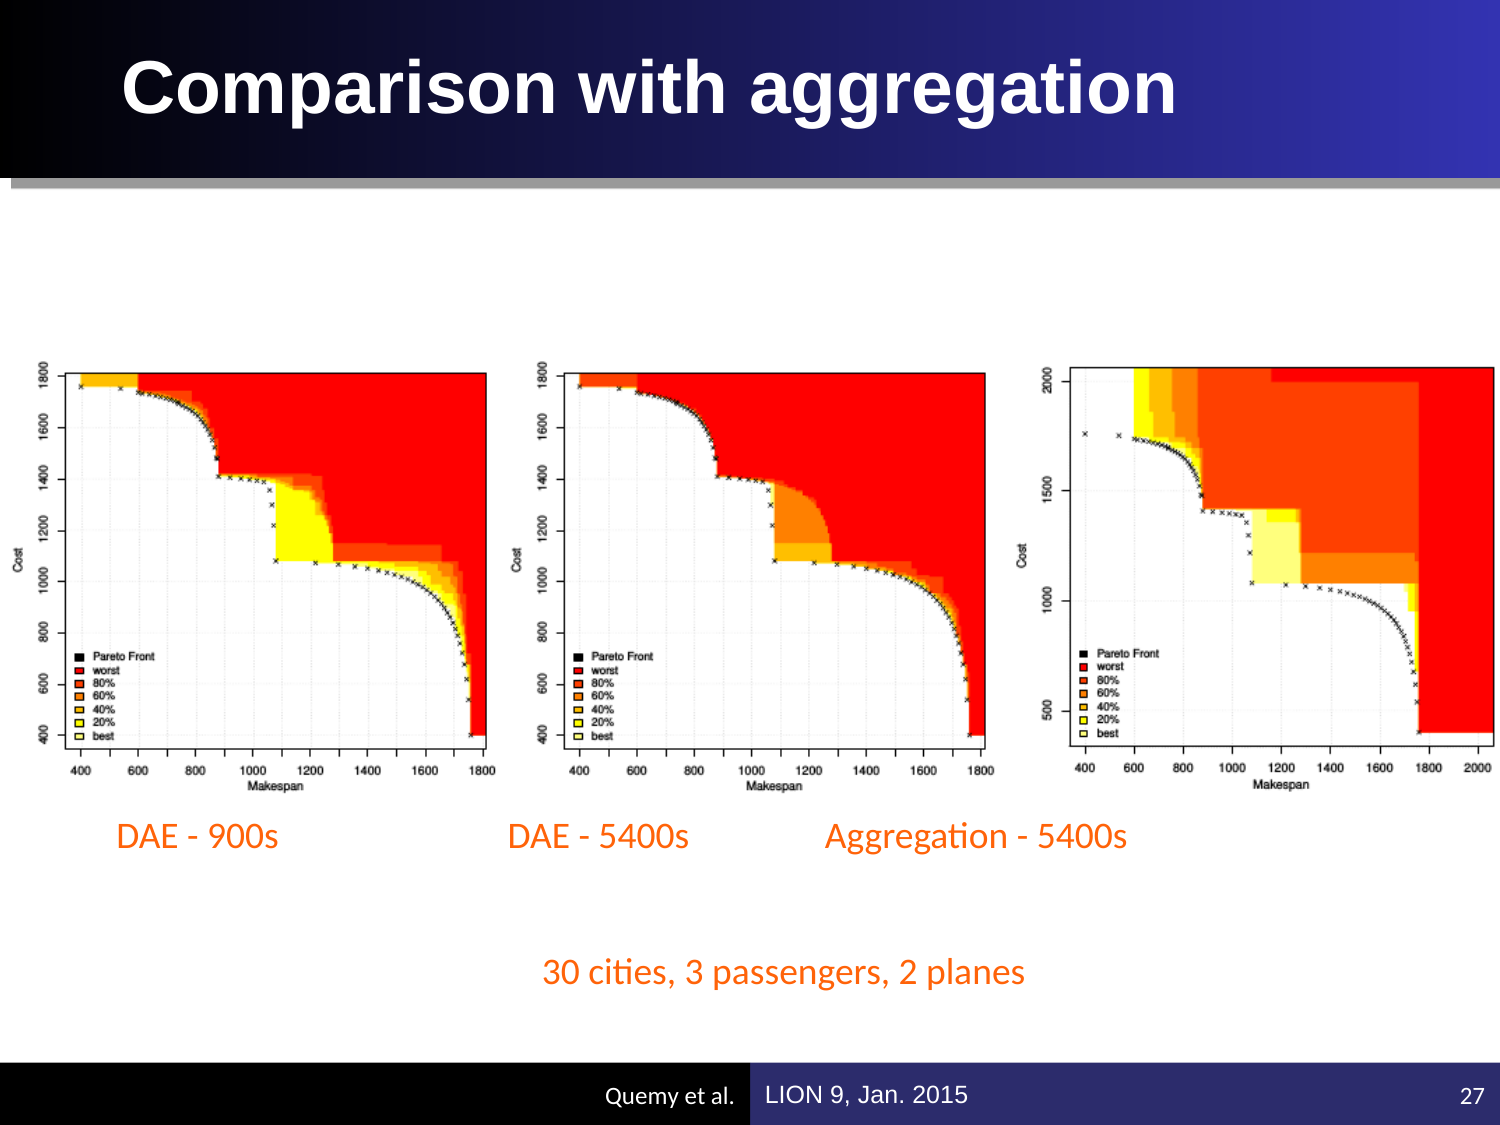

Comparison with aggregation
# DAE - 900s DAE - 5400s Aggregation - 5400s
30 cities, 3 passengers, 2 planes
27